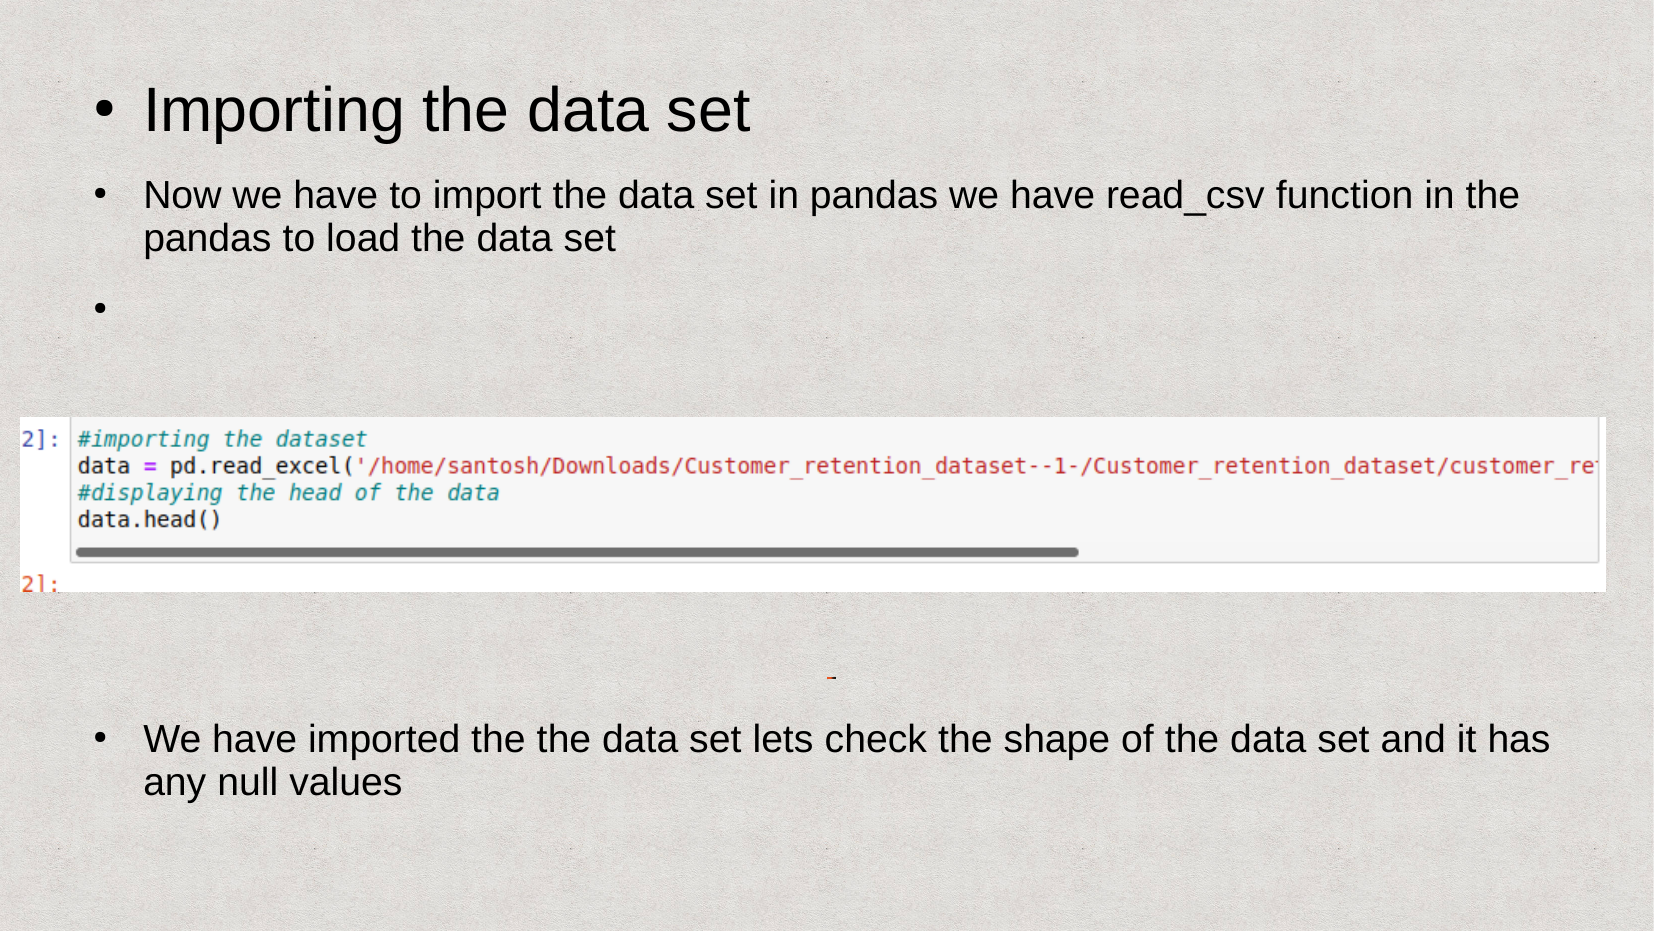

# Importing the data set
Now we have to import the data set in pandas we have read_csv function in the pandas to load the data set
We have imported the the data set lets check the shape of the data set and it has any null values